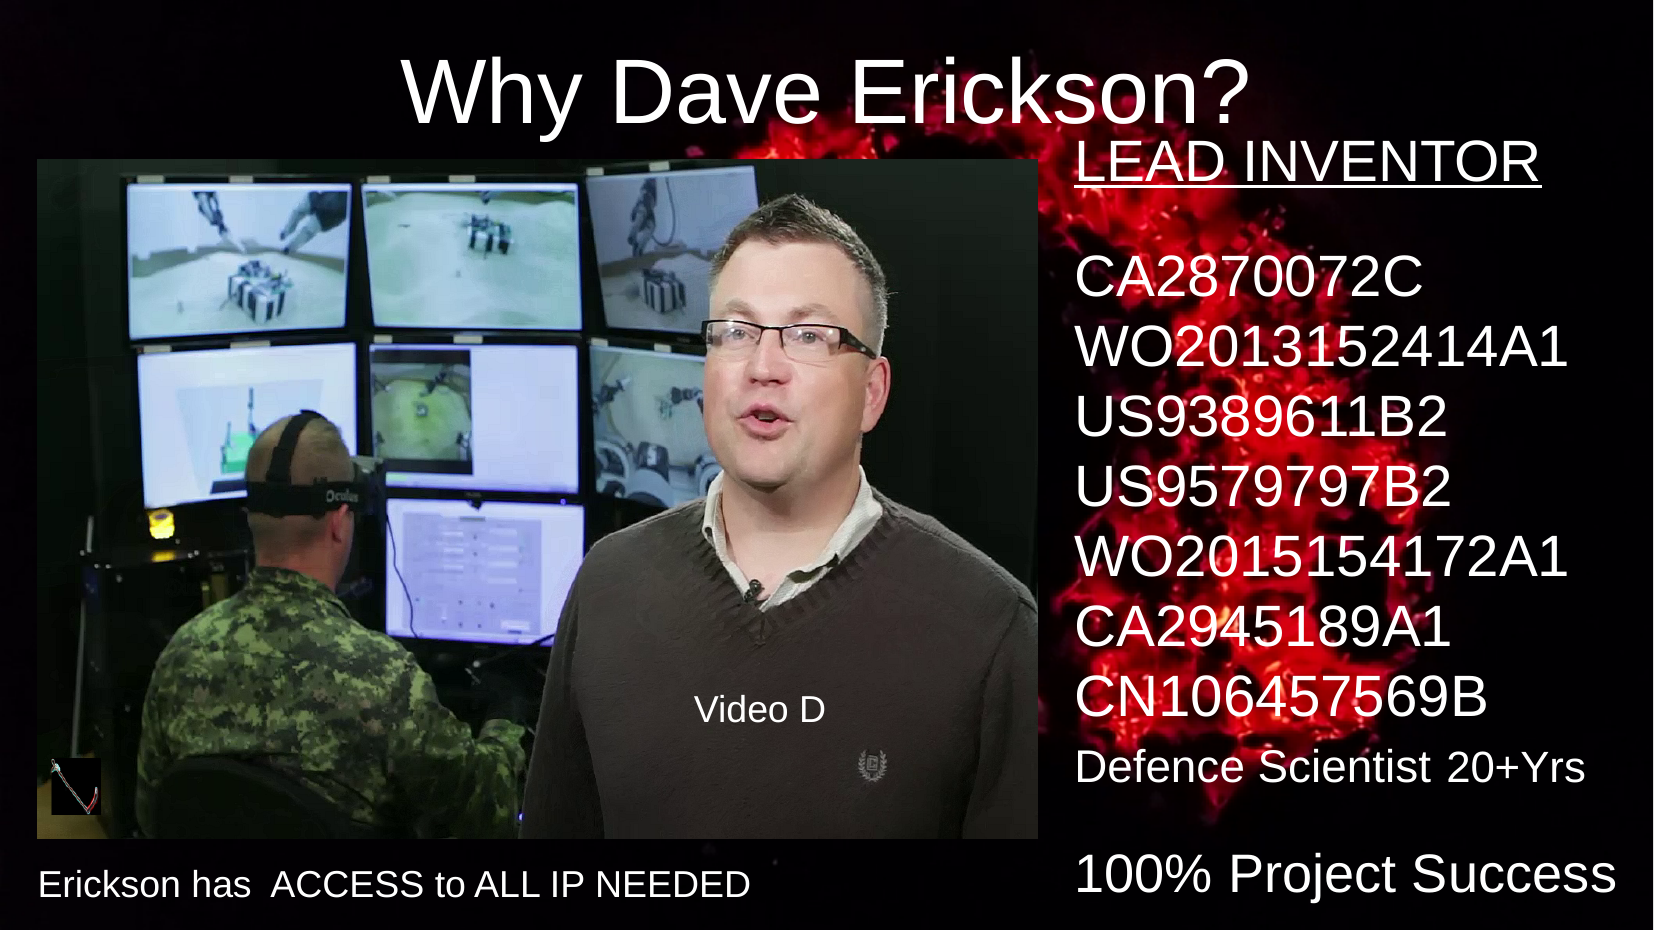

Why Dave Erickson?
LEAD INVENTOR
CA2870072C
WO2013152414A1
US9389611B2
US9579797B2
WO2015154172A1
CA2945189A1
CN106457569B
Defence Scientist 20+Yrs
100% Project Success
Video D
Erickson has ACCESS to ALL IP NEEDED